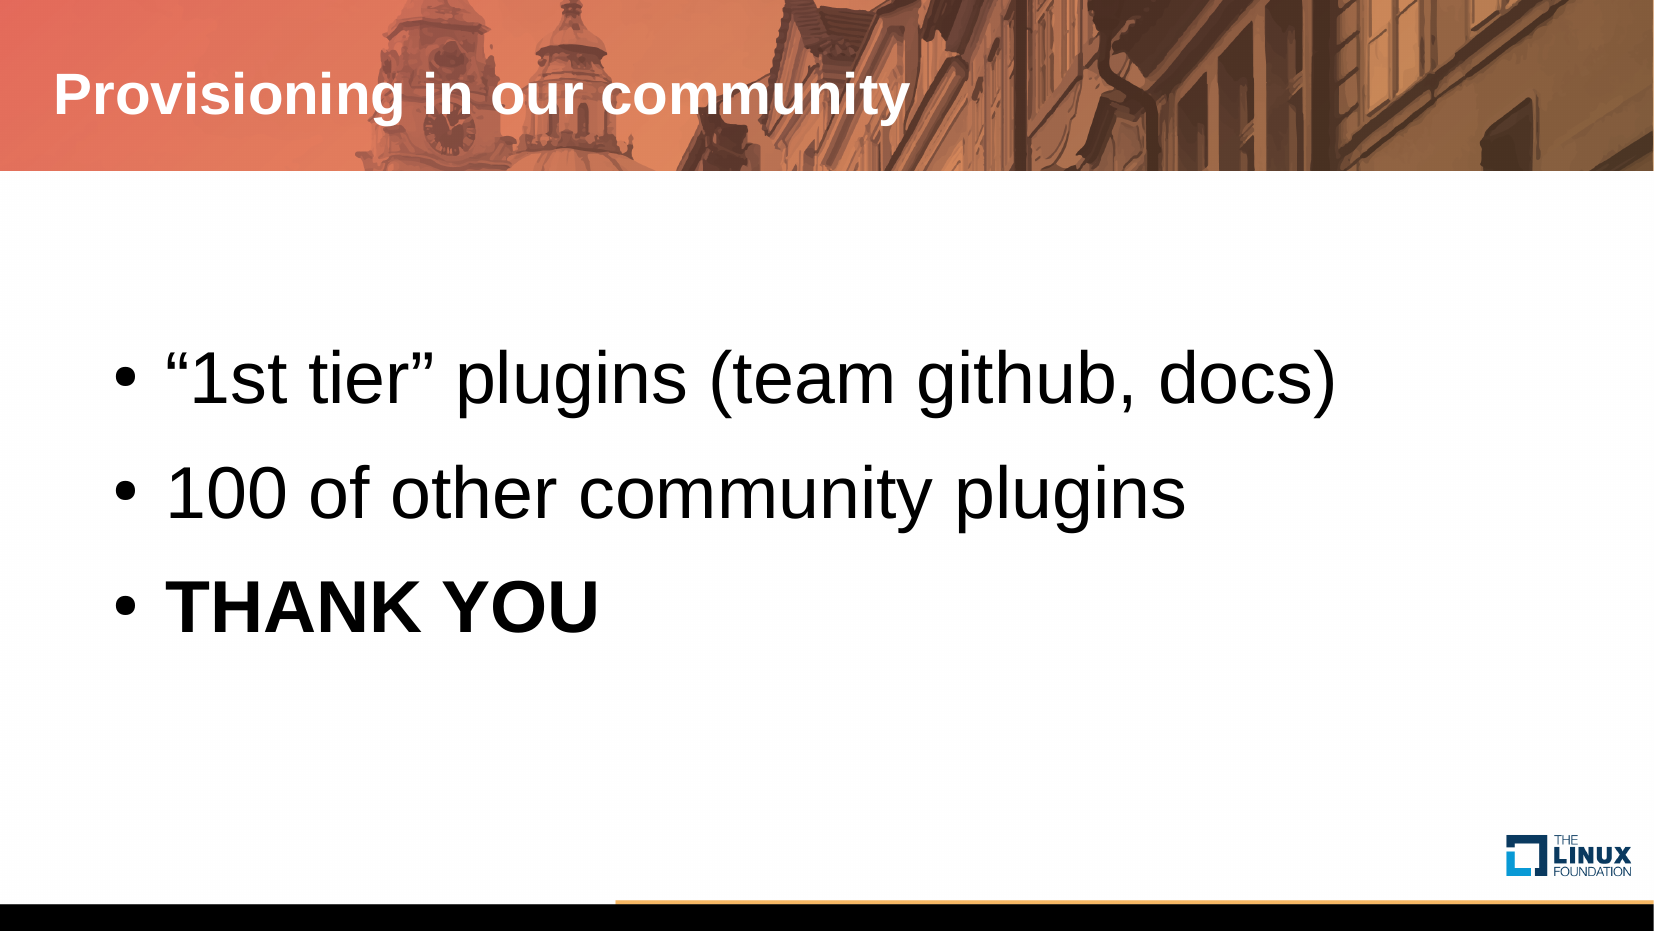

# Provisioning in our community
“1st tier” plugins (team github, docs)
100 of other community plugins
THANK YOU